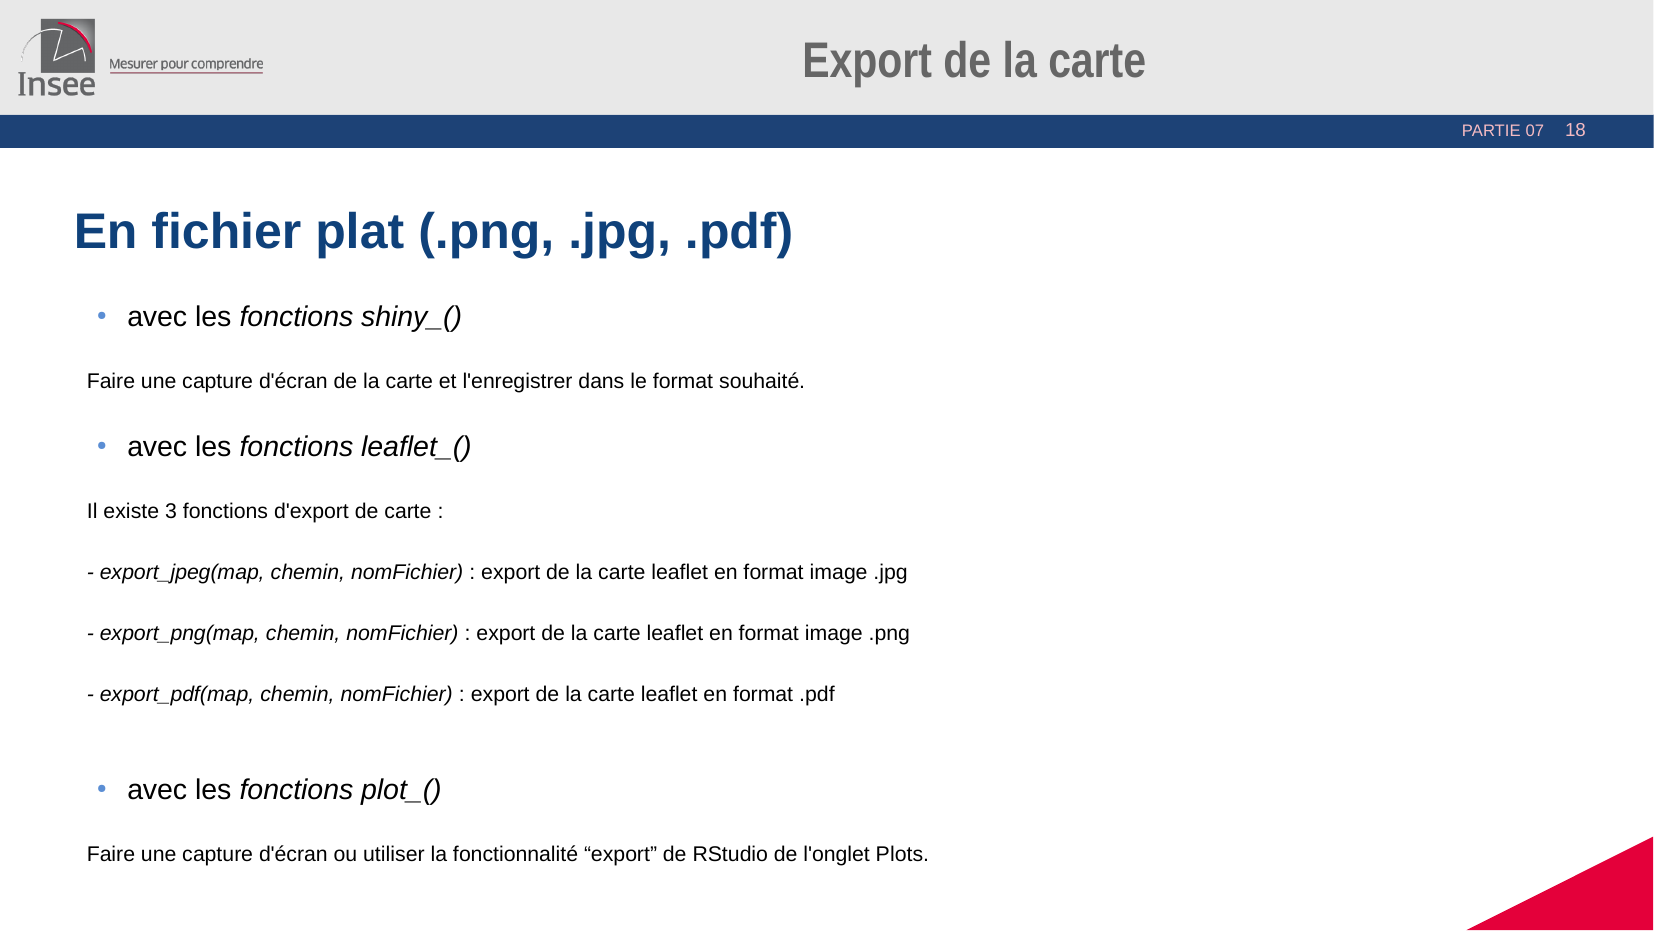

# Export de la carte
PARTIE 07
18
En fichier plat (.png, .jpg, .pdf)
avec les fonctions shiny_()
Faire une capture d'écran de la carte et l'enregistrer dans le format souhaité.
avec les fonctions leaflet_()
Il existe 3 fonctions d'export de carte :
- export_jpeg(map, chemin, nomFichier) : export de la carte leaflet en format image .jpg
- export_png(map, chemin, nomFichier) : export de la carte leaflet en format image .png
- export_pdf(map, chemin, nomFichier) : export de la carte leaflet en format .pdf
avec les fonctions plot_()
Faire une capture d'écran ou utiliser la fonctionnalité “export” de RStudio de l'onglet Plots.